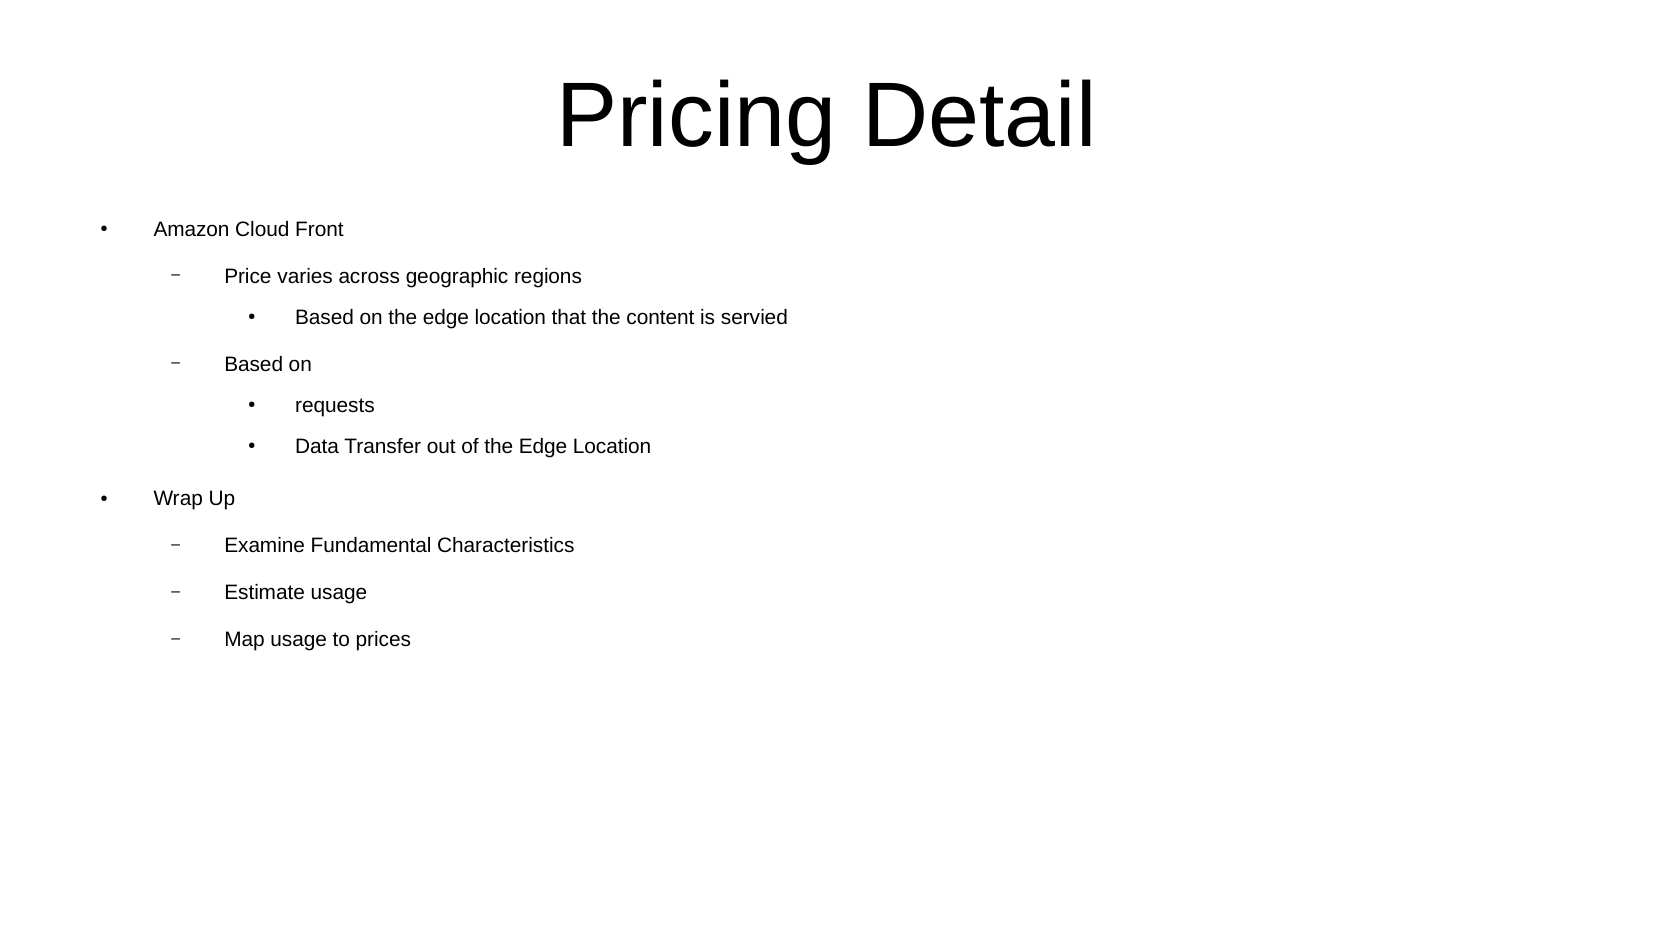

# Pricing Detail
Amazon Cloud Front
Price varies across geographic regions
Based on the edge location that the content is servied
Based on
requests
Data Transfer out of the Edge Location
Wrap Up
Examine Fundamental Characteristics
Estimate usage
Map usage to prices